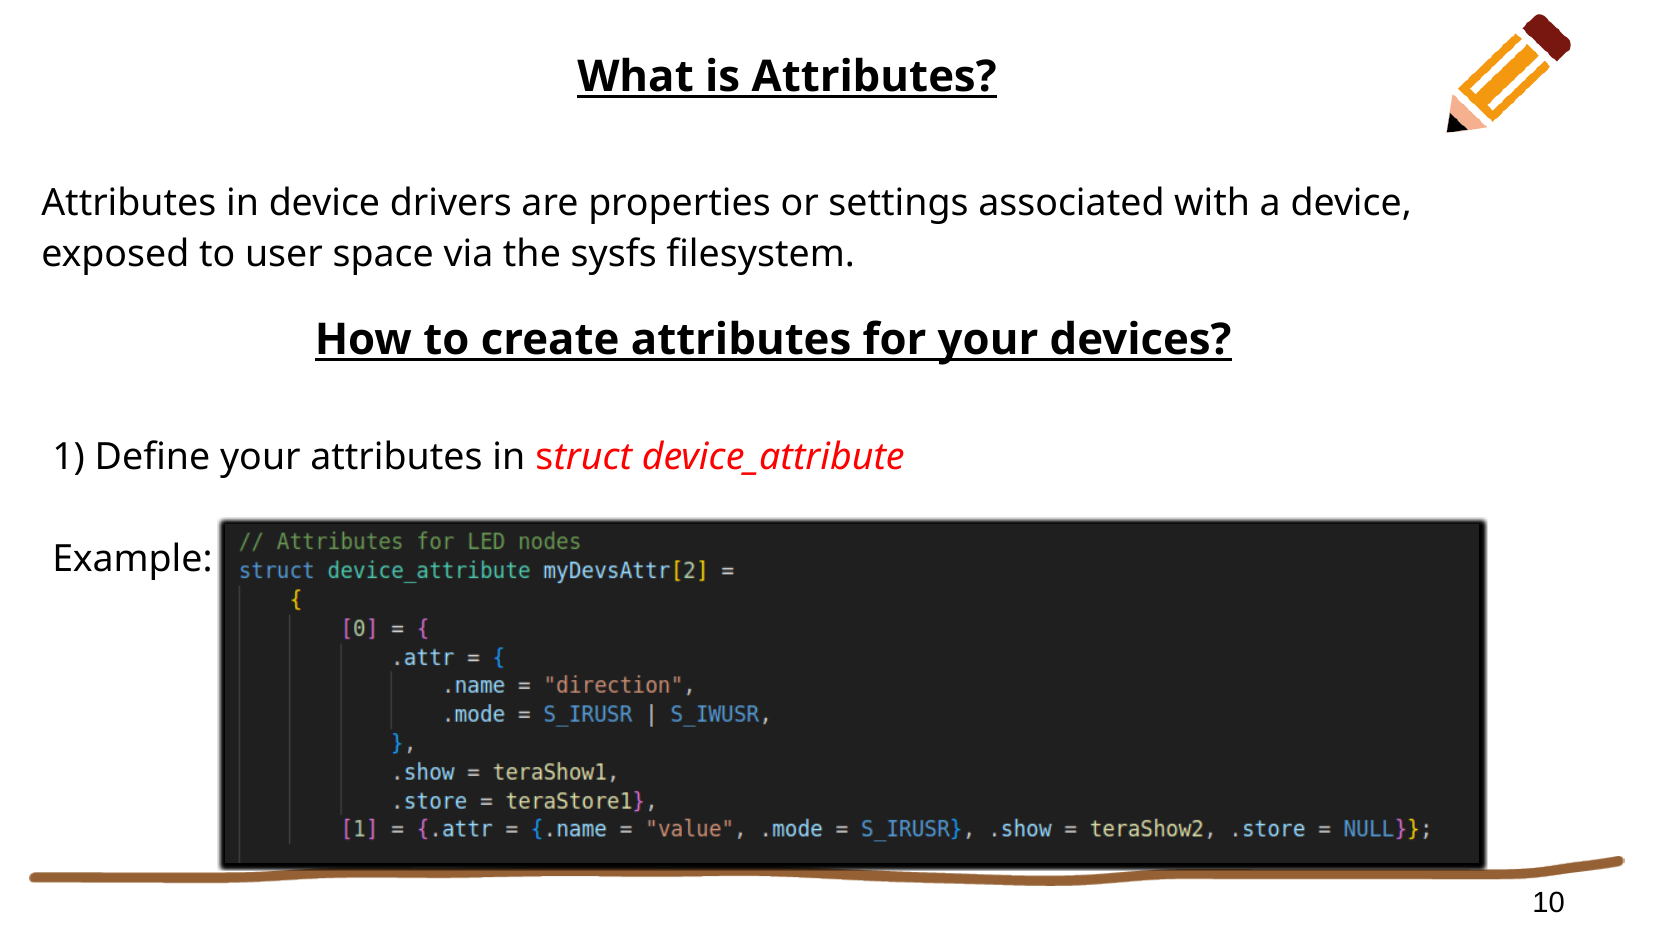

What is Attributes?
Attributes in device drivers are properties or settings associated with a device,
exposed to user space via the sysfs filesystem.
How to create attributes for your devices?
1) Define your attributes in struct device_attribute
Example:
10